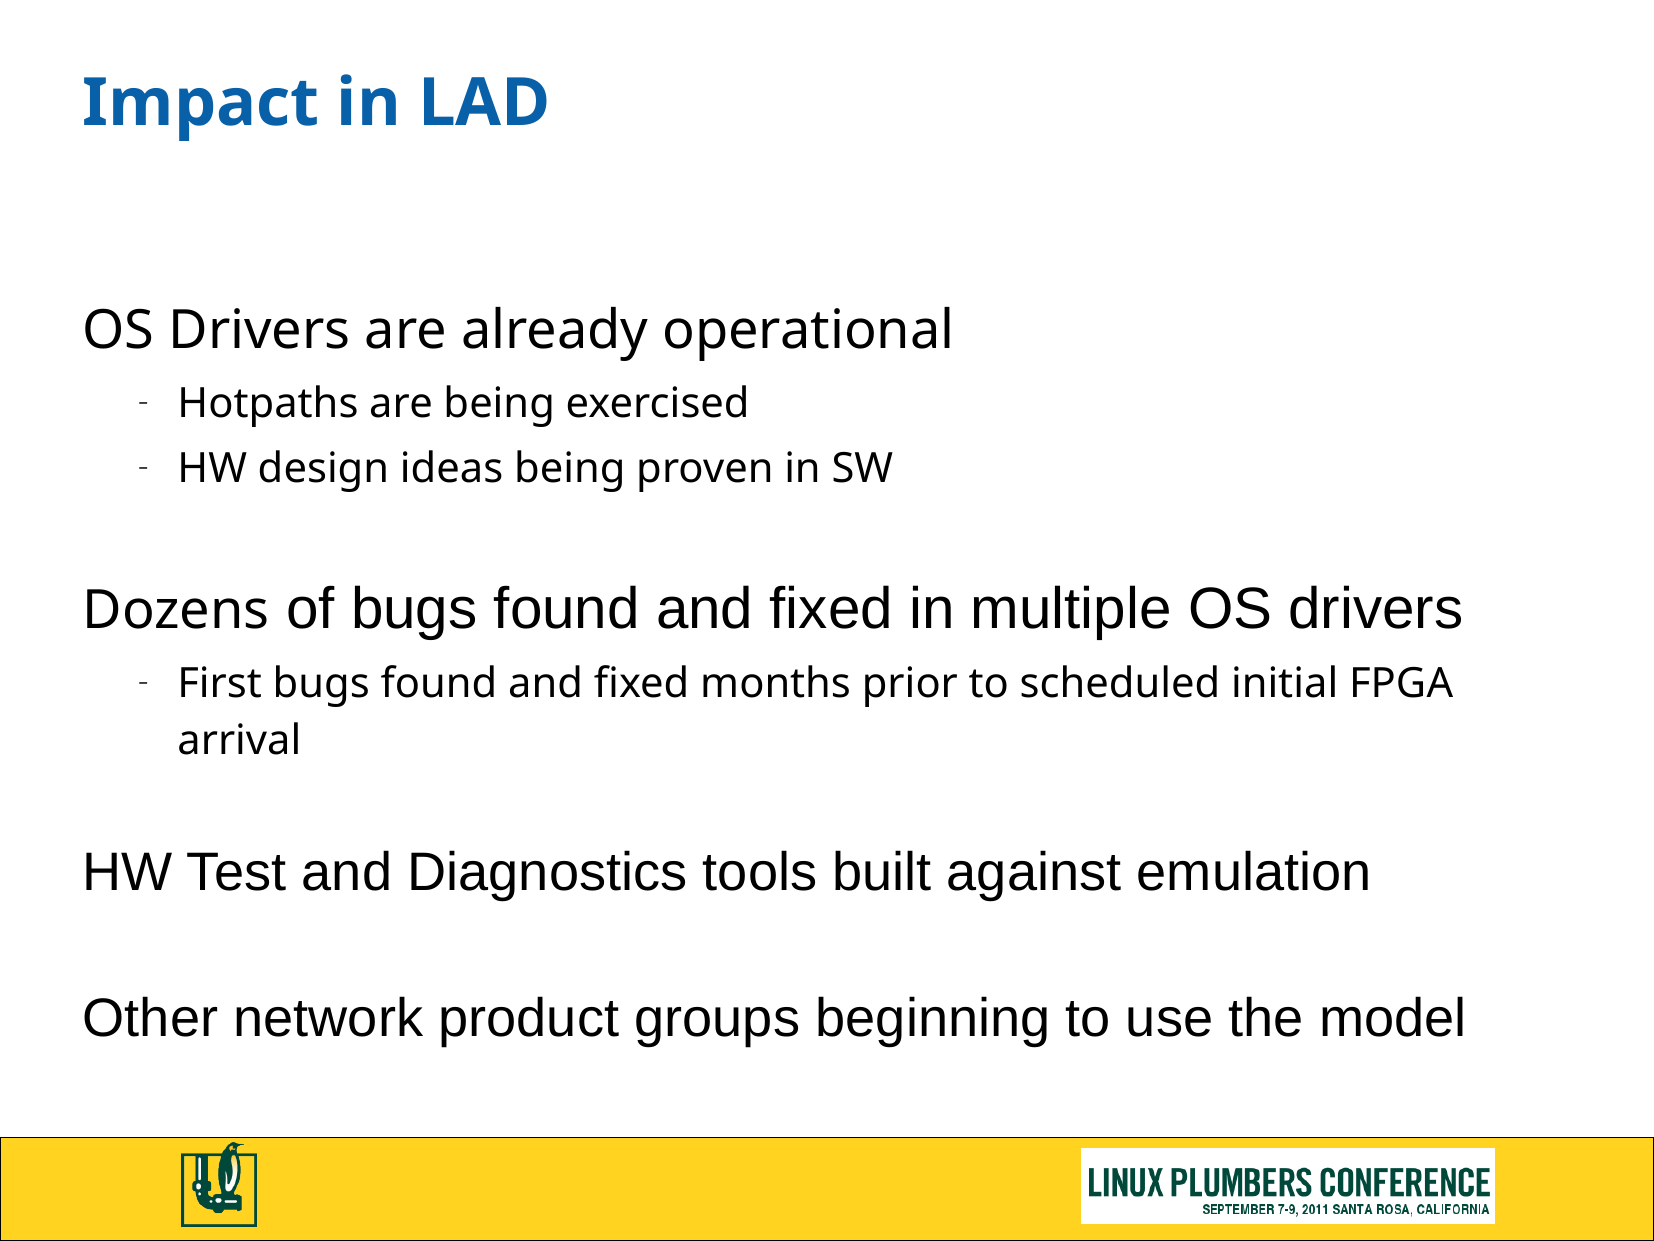

# Impact in LAD
OS Drivers are already operational
Hotpaths are being exercised
HW design ideas being proven in SW
Dozens of bugs found and fixed in multiple OS drivers
First bugs found and fixed months prior to scheduled initial FPGA arrival
HW Test and Diagnostics tools built against emulation
Other network product groups beginning to use the model
19